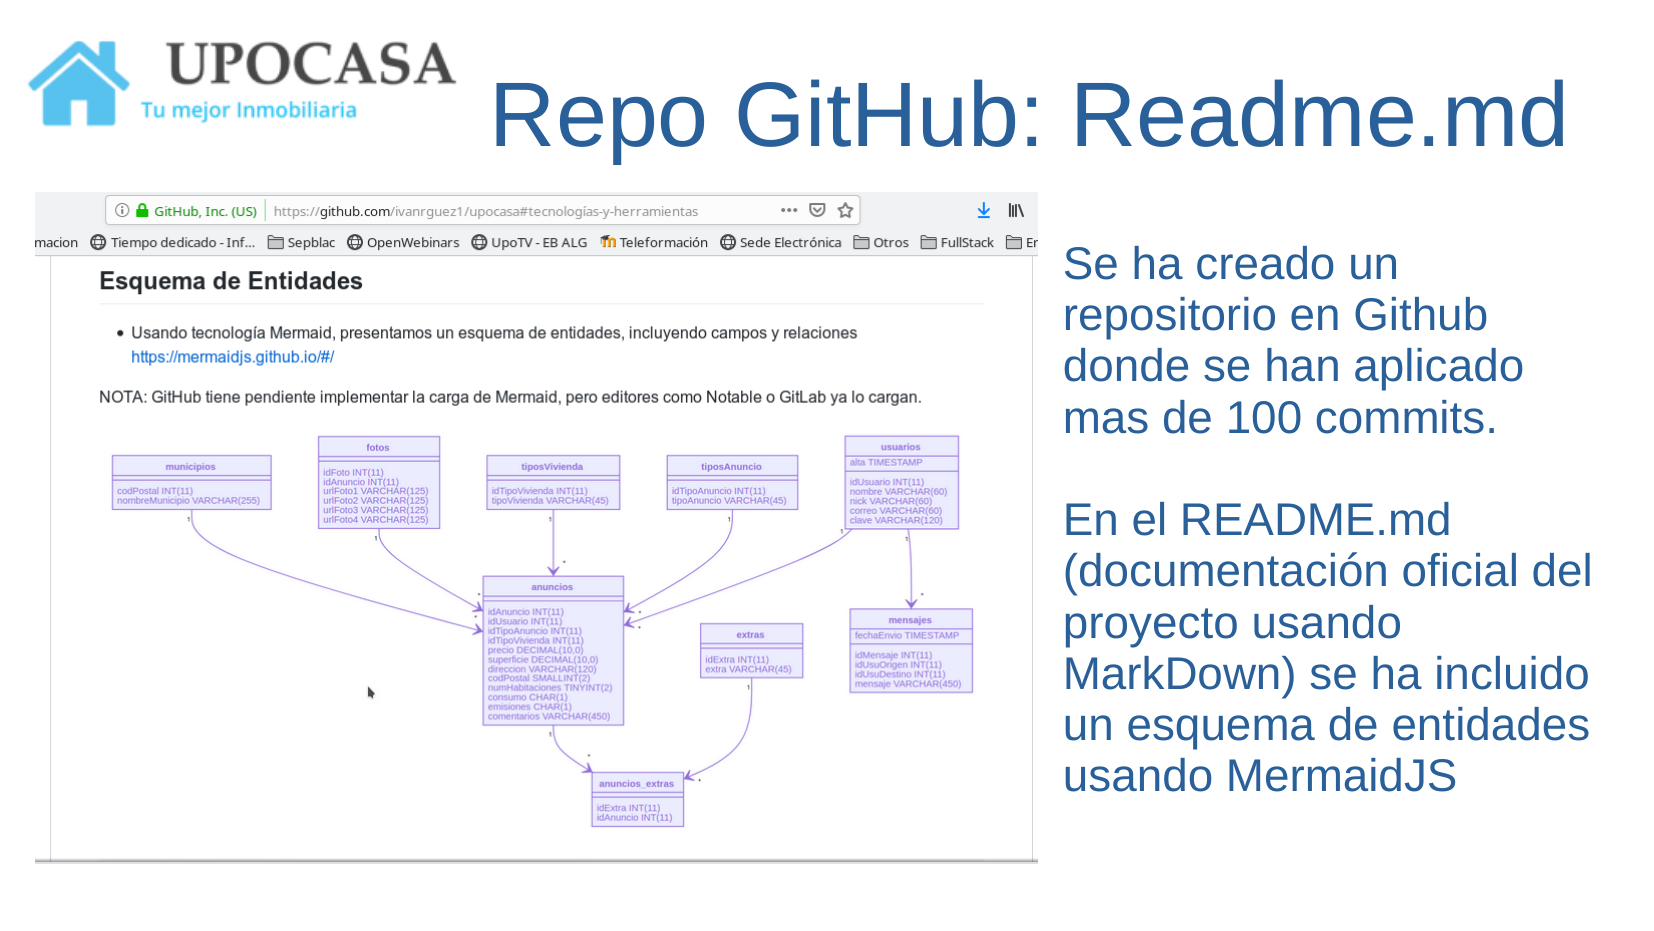

# Repo GitHub: Readme.md
Se ha creado un repositorio en Github donde se han aplicado mas de 100 commits.
En el README.md (documentación oficial del proyecto usando MarkDown) se ha incluido un esquema de entidades usando MermaidJS